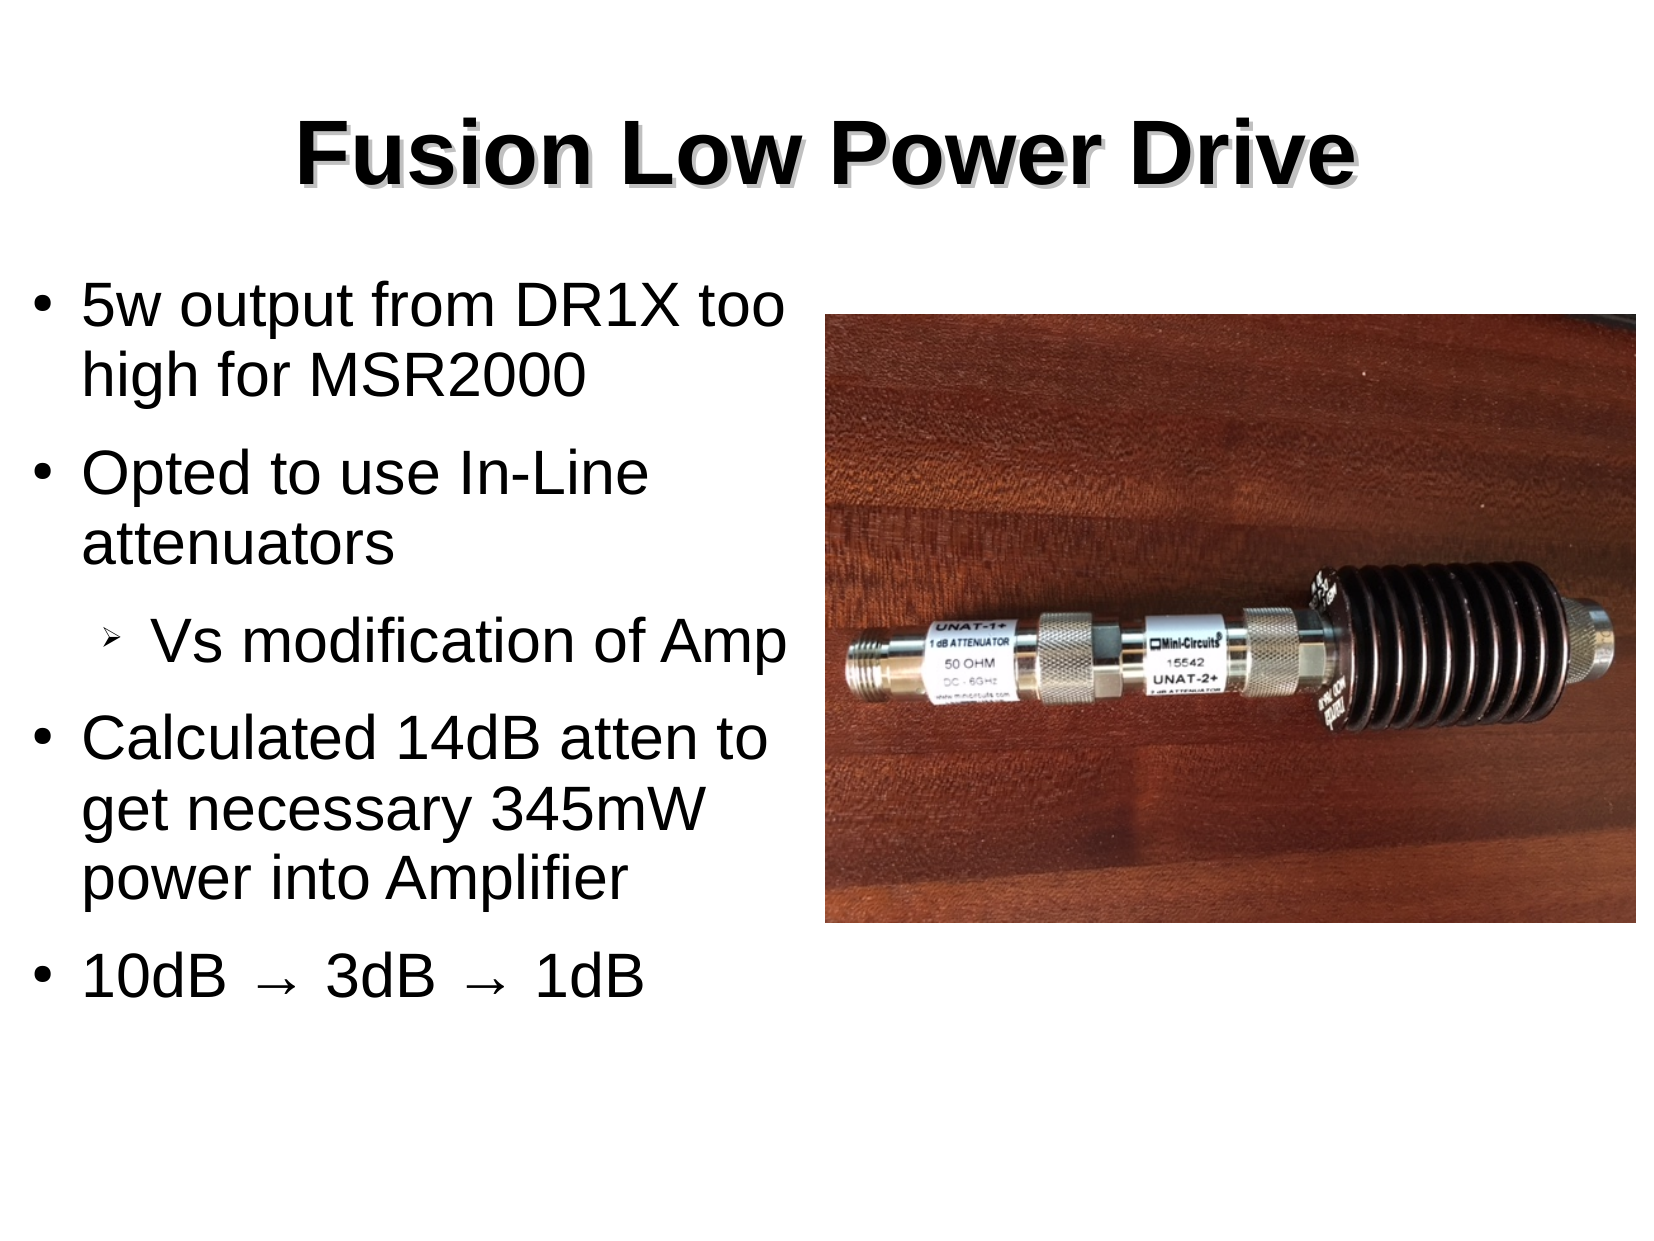

# Fusion Low Power Drive
5w output from DR1X too high for MSR2000
Opted to use In-Line attenuators
Vs modification of Amp
Calculated 14dB atten to get necessary 345mW power into Amplifier
10dB → 3dB → 1dB